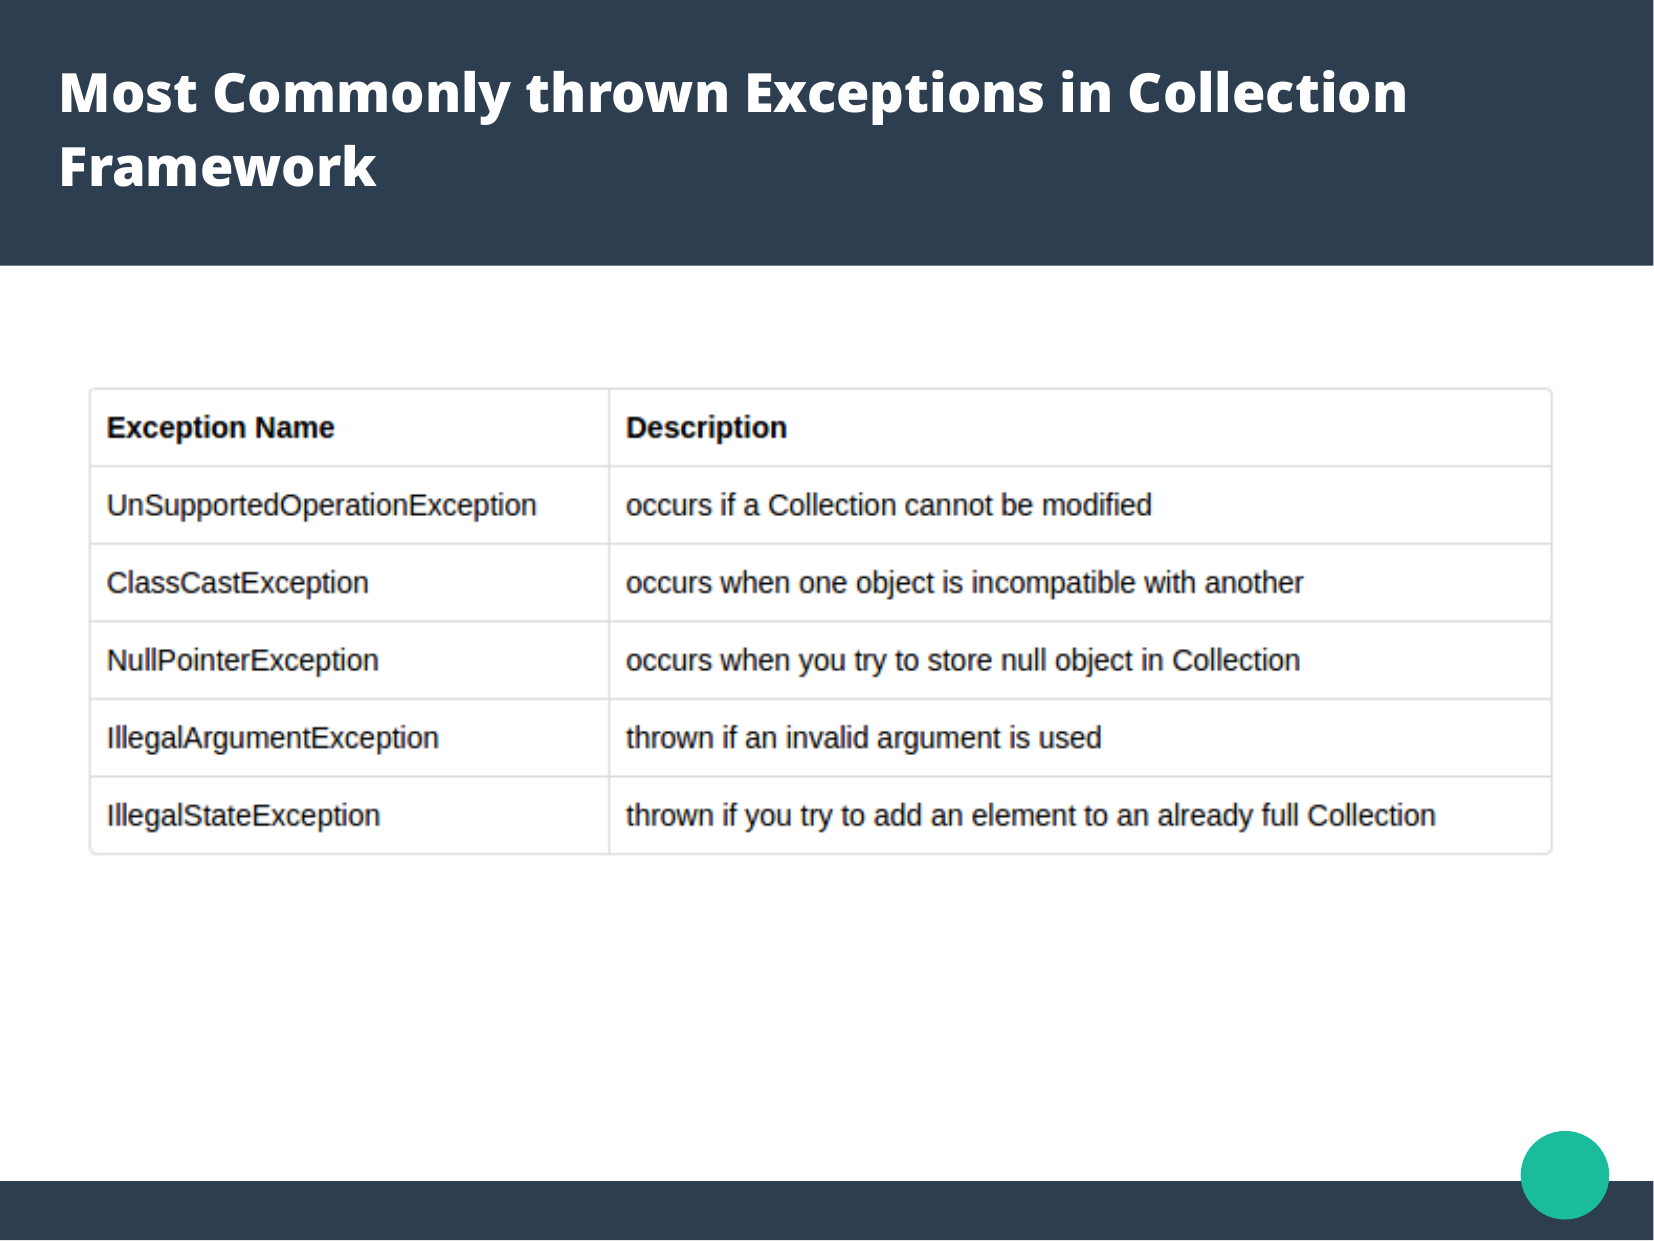

# Most Commonly thrown Exceptions in Collection Framework